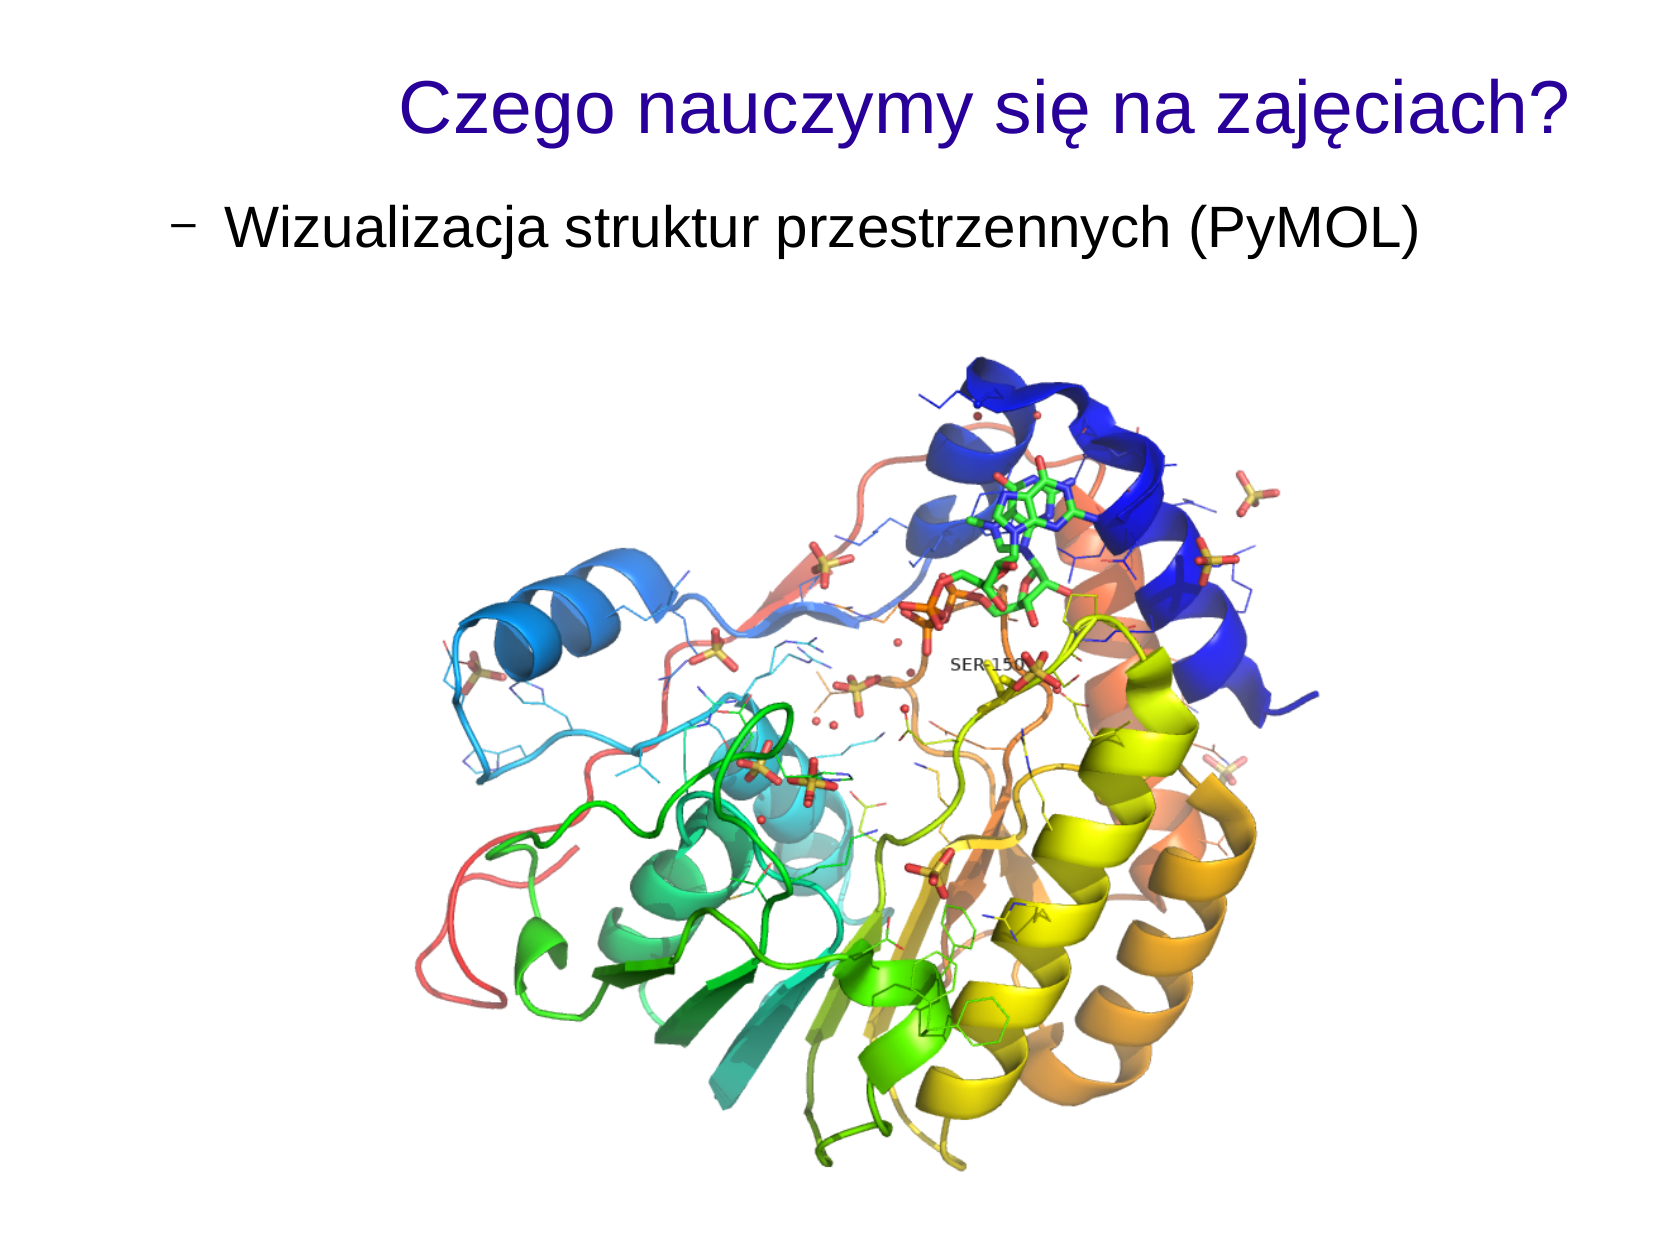

# Czego nauczymy się na zajęciach?
Wizualizacja struktur przestrzennych (PyMOL)